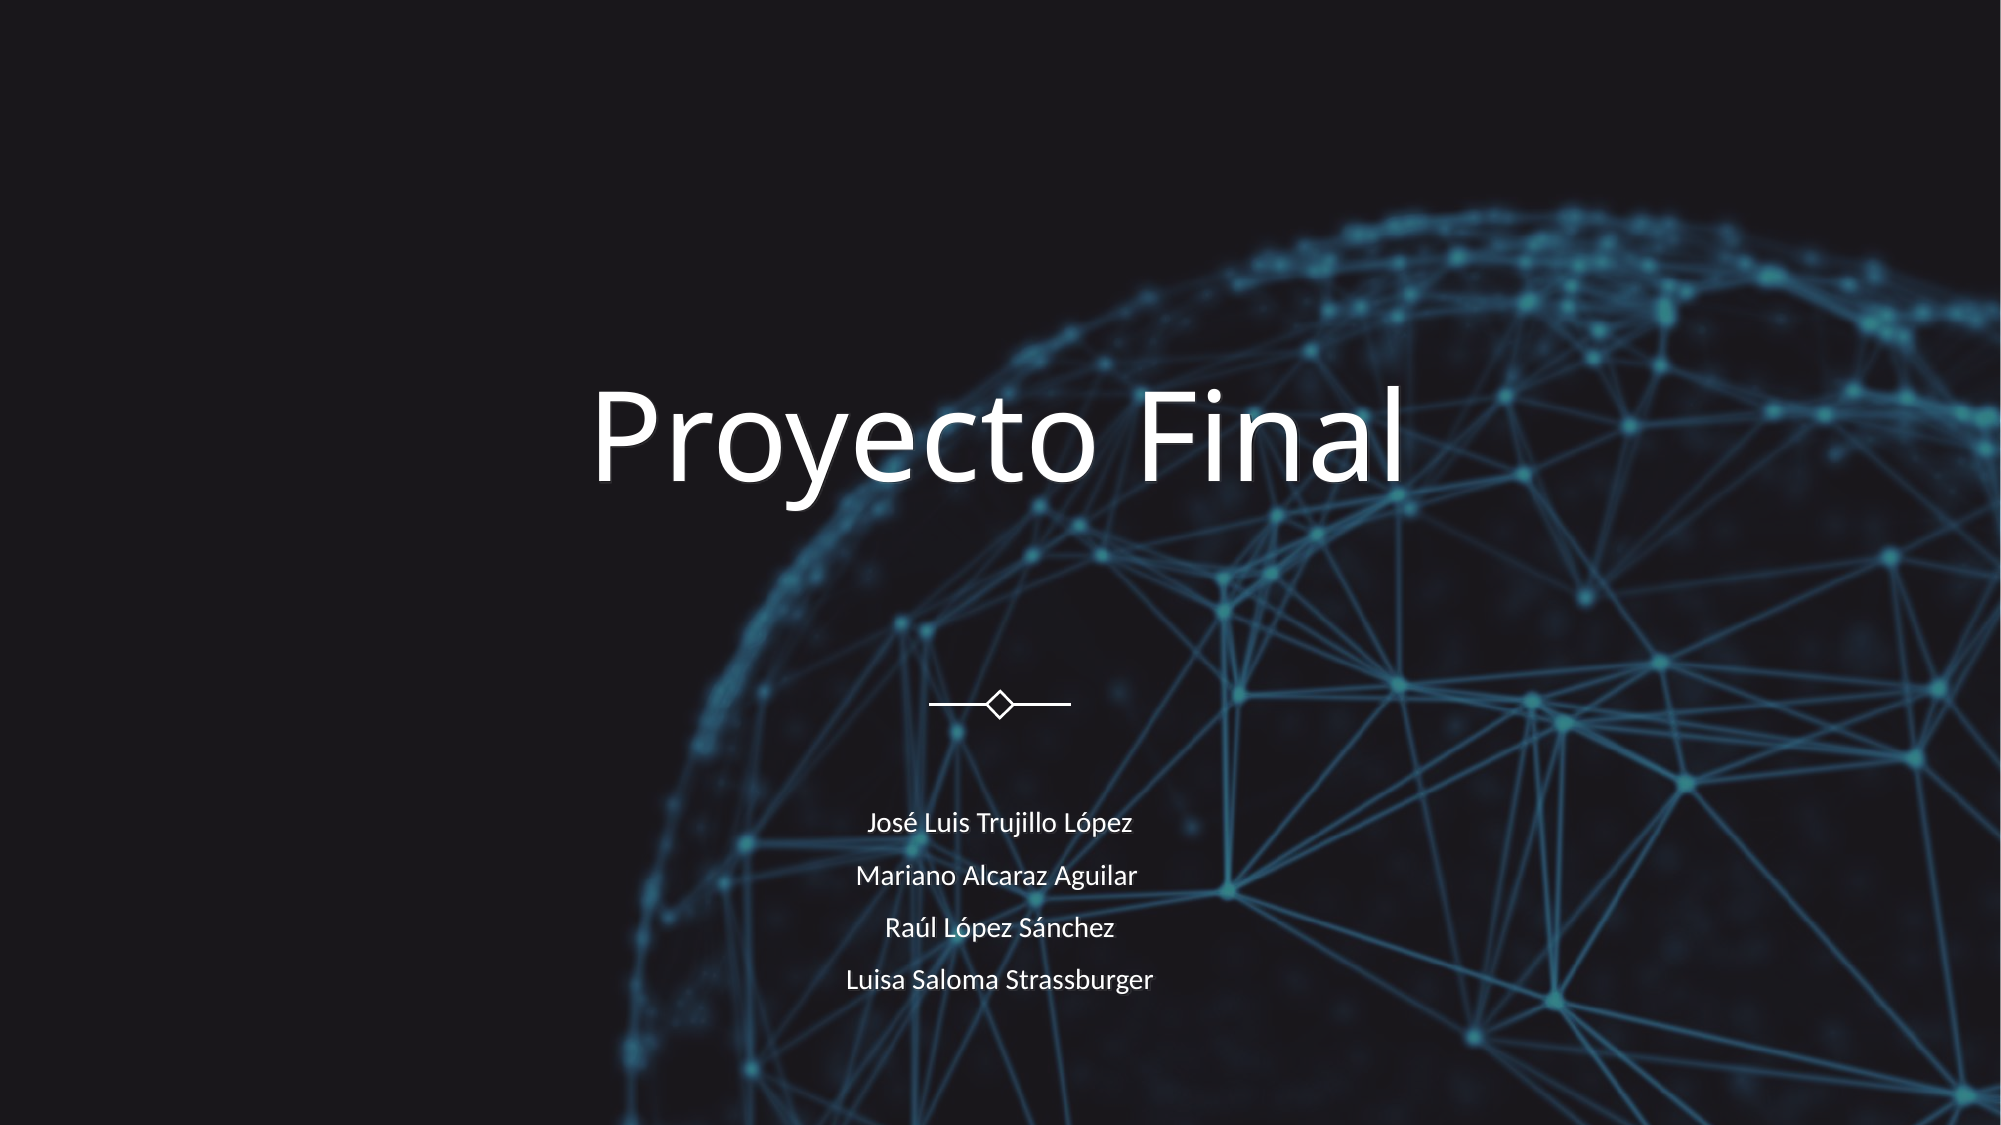

# Proyecto Final
José Luis Trujillo López
Mariano Alcaraz Aguilar
Raúl López Sánchez
Luisa Saloma Strassburger